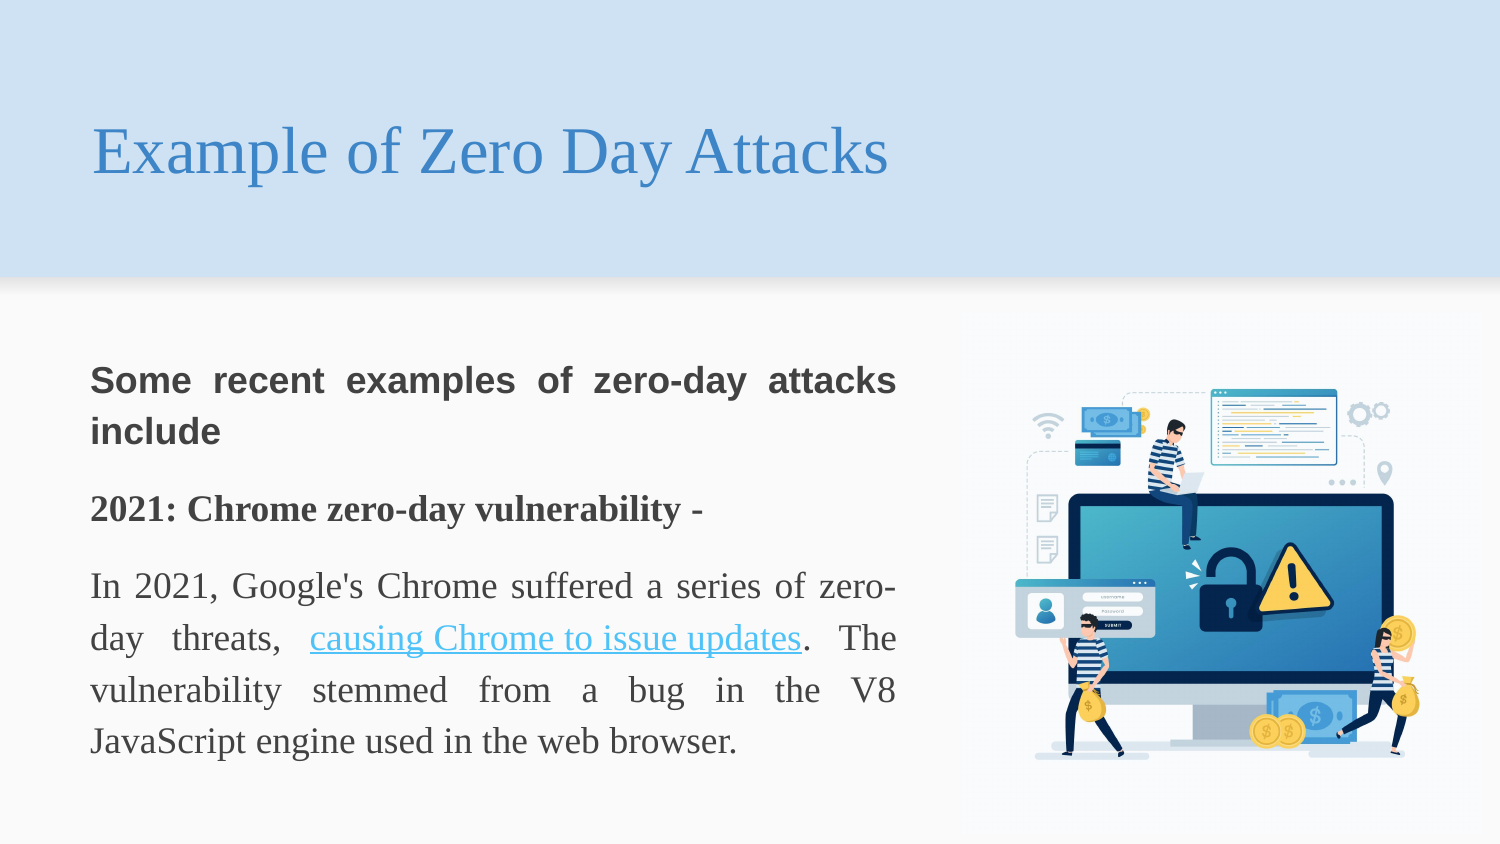

Example of Zero Day Attacks
# Some recent examples of zero-day attacks include
2021: Chrome zero-day vulnerability -
In 2021, Google's Chrome suffered a series of zero-day threats, causing Chrome to issue updates. The vulnerability stemmed from a bug in the V8 JavaScript engine used in the web browser.